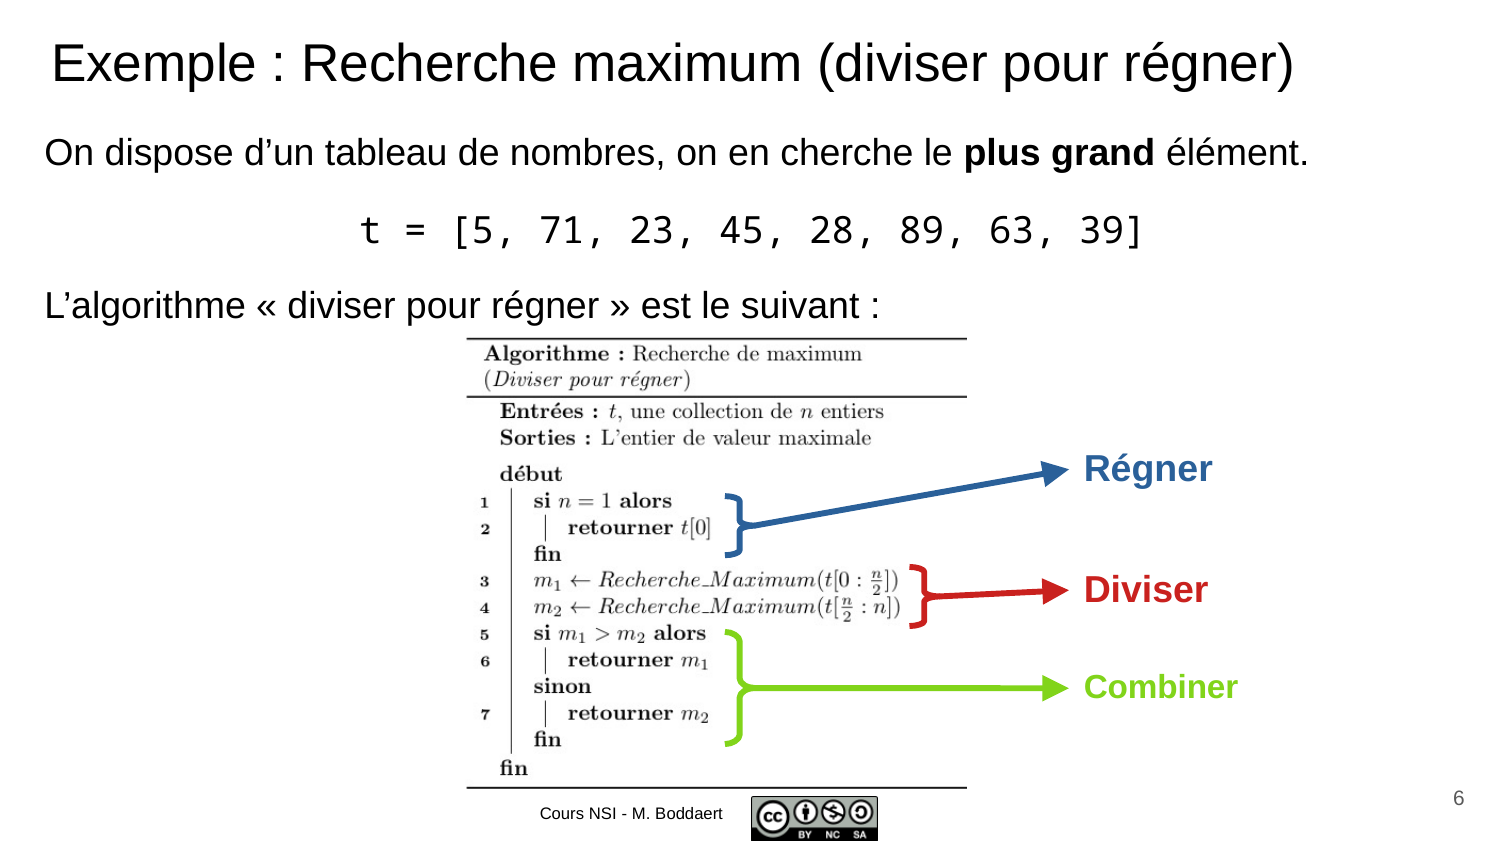

# Exemple : Recherche maximum (diviser pour régner)
On dispose d’un tableau de nombres, on en cherche le plus grand élément.
t = [5, 71, 23, 45, 28, 89, 63, 39]
L’algorithme « diviser pour régner » est le suivant :
Régner
Diviser
Combiner
6